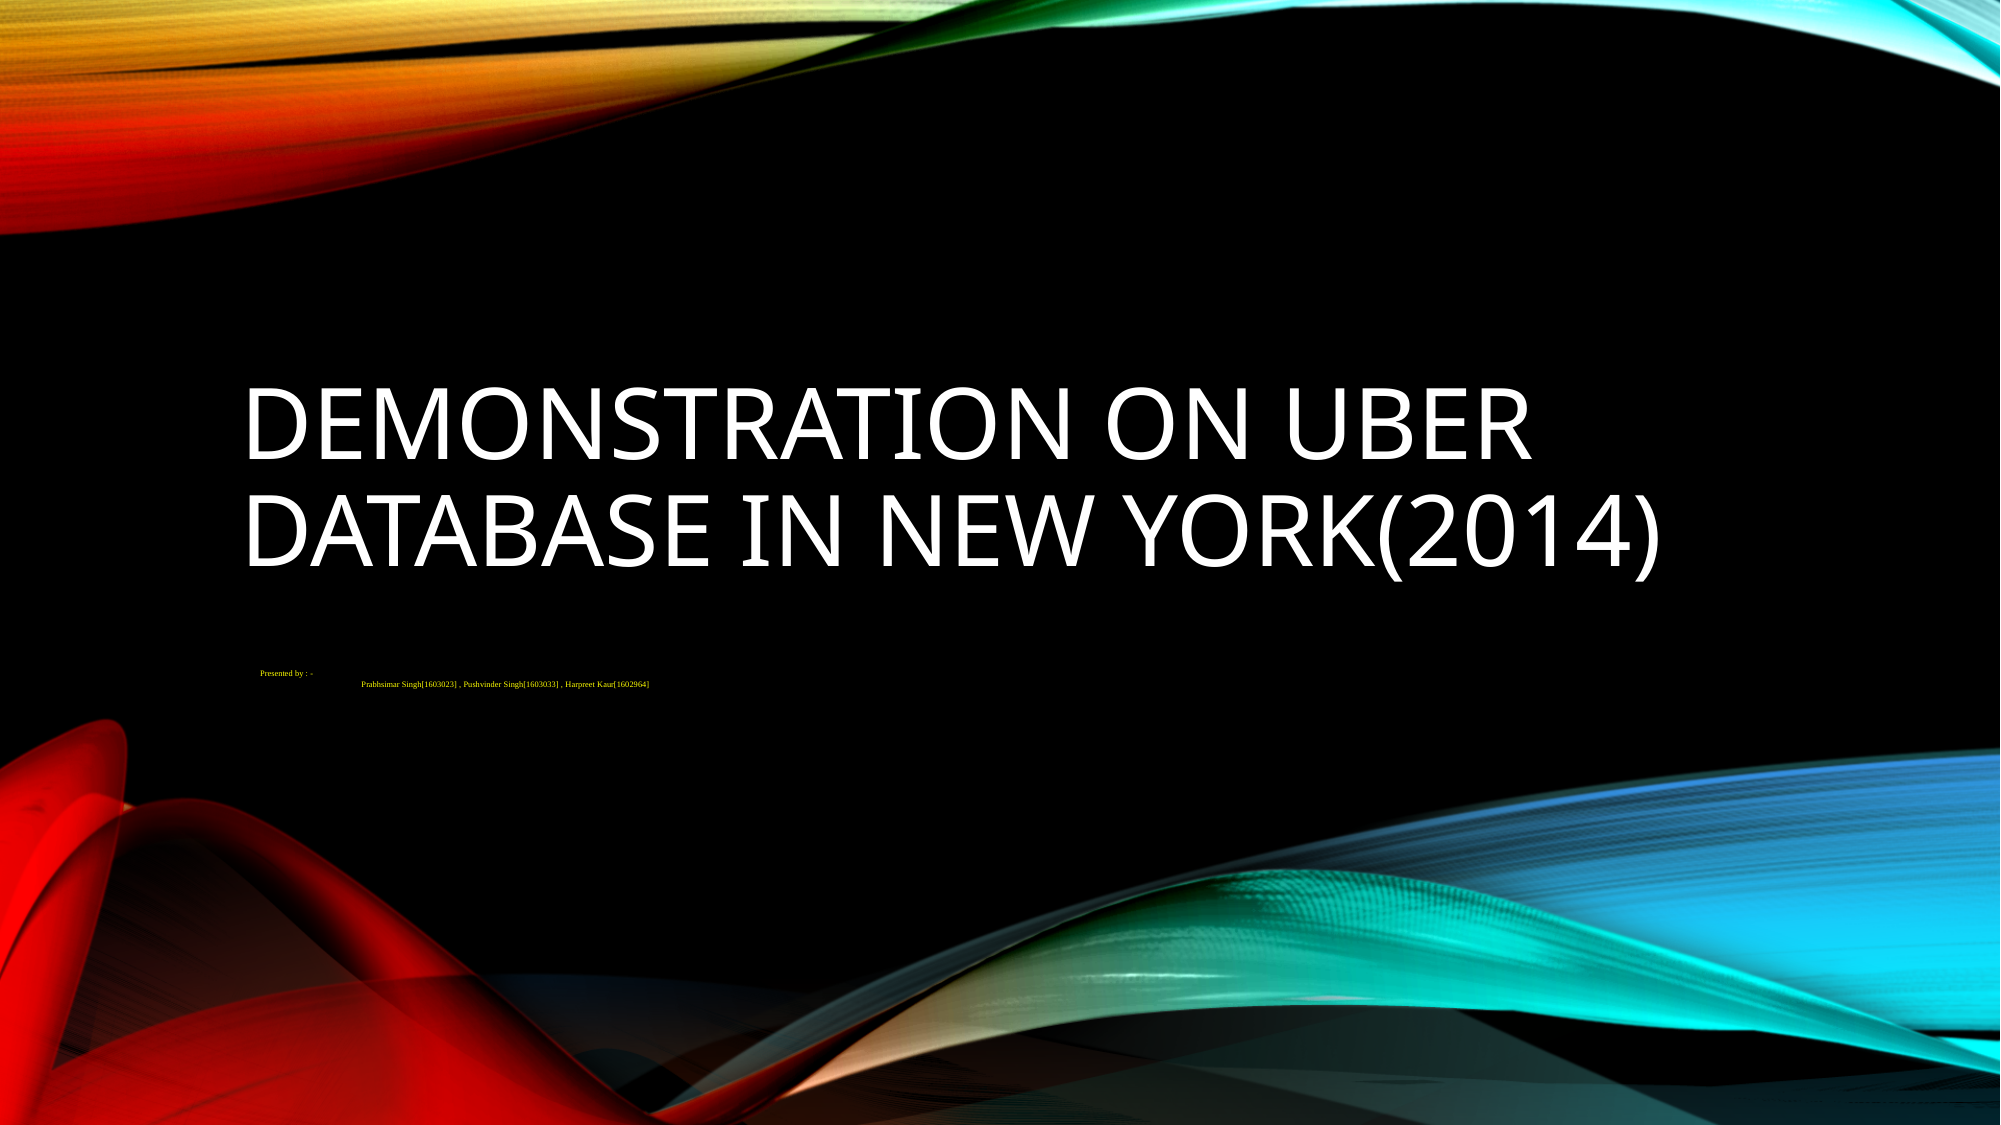

# Demonstration on uber database in new York(2014)
		Presented by : -
 Prabhsimar Singh[1603023] , Pushvinder Singh[1603033] , Harpreet Kaur[1602964]